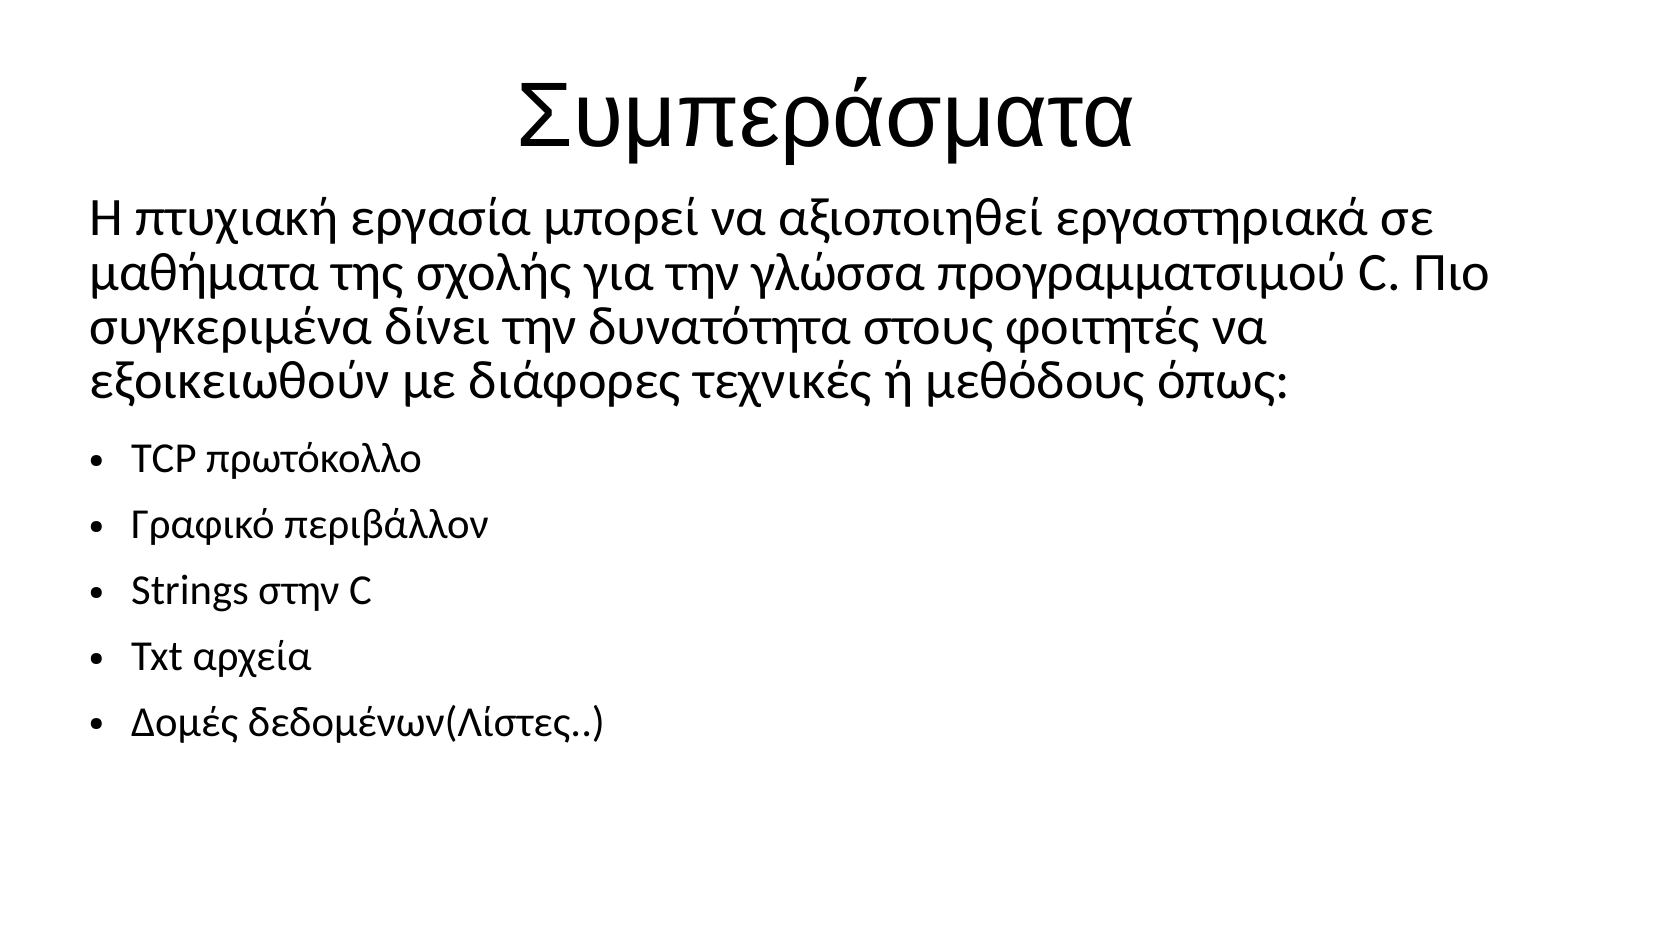

# Συμπεράσματα
Η πτυχιακή εργασία μπορεί να αξιοποιηθεί εργαστηριακά σε μαθήματα της σχολής για την γλώσσα προγραμματσιμού C. Πιο συγκεριμένα δίνει την δυνατότητα στους φοιτητές να εξοικειωθούν με διάφορες τεχνικές ή μεθόδους όπως:
ΤCP πρωτόκολλο
Γραφικό περιβάλλον
Strings στην C
Txt αρχεία
Δομές δεδομένων(Λίστες..)